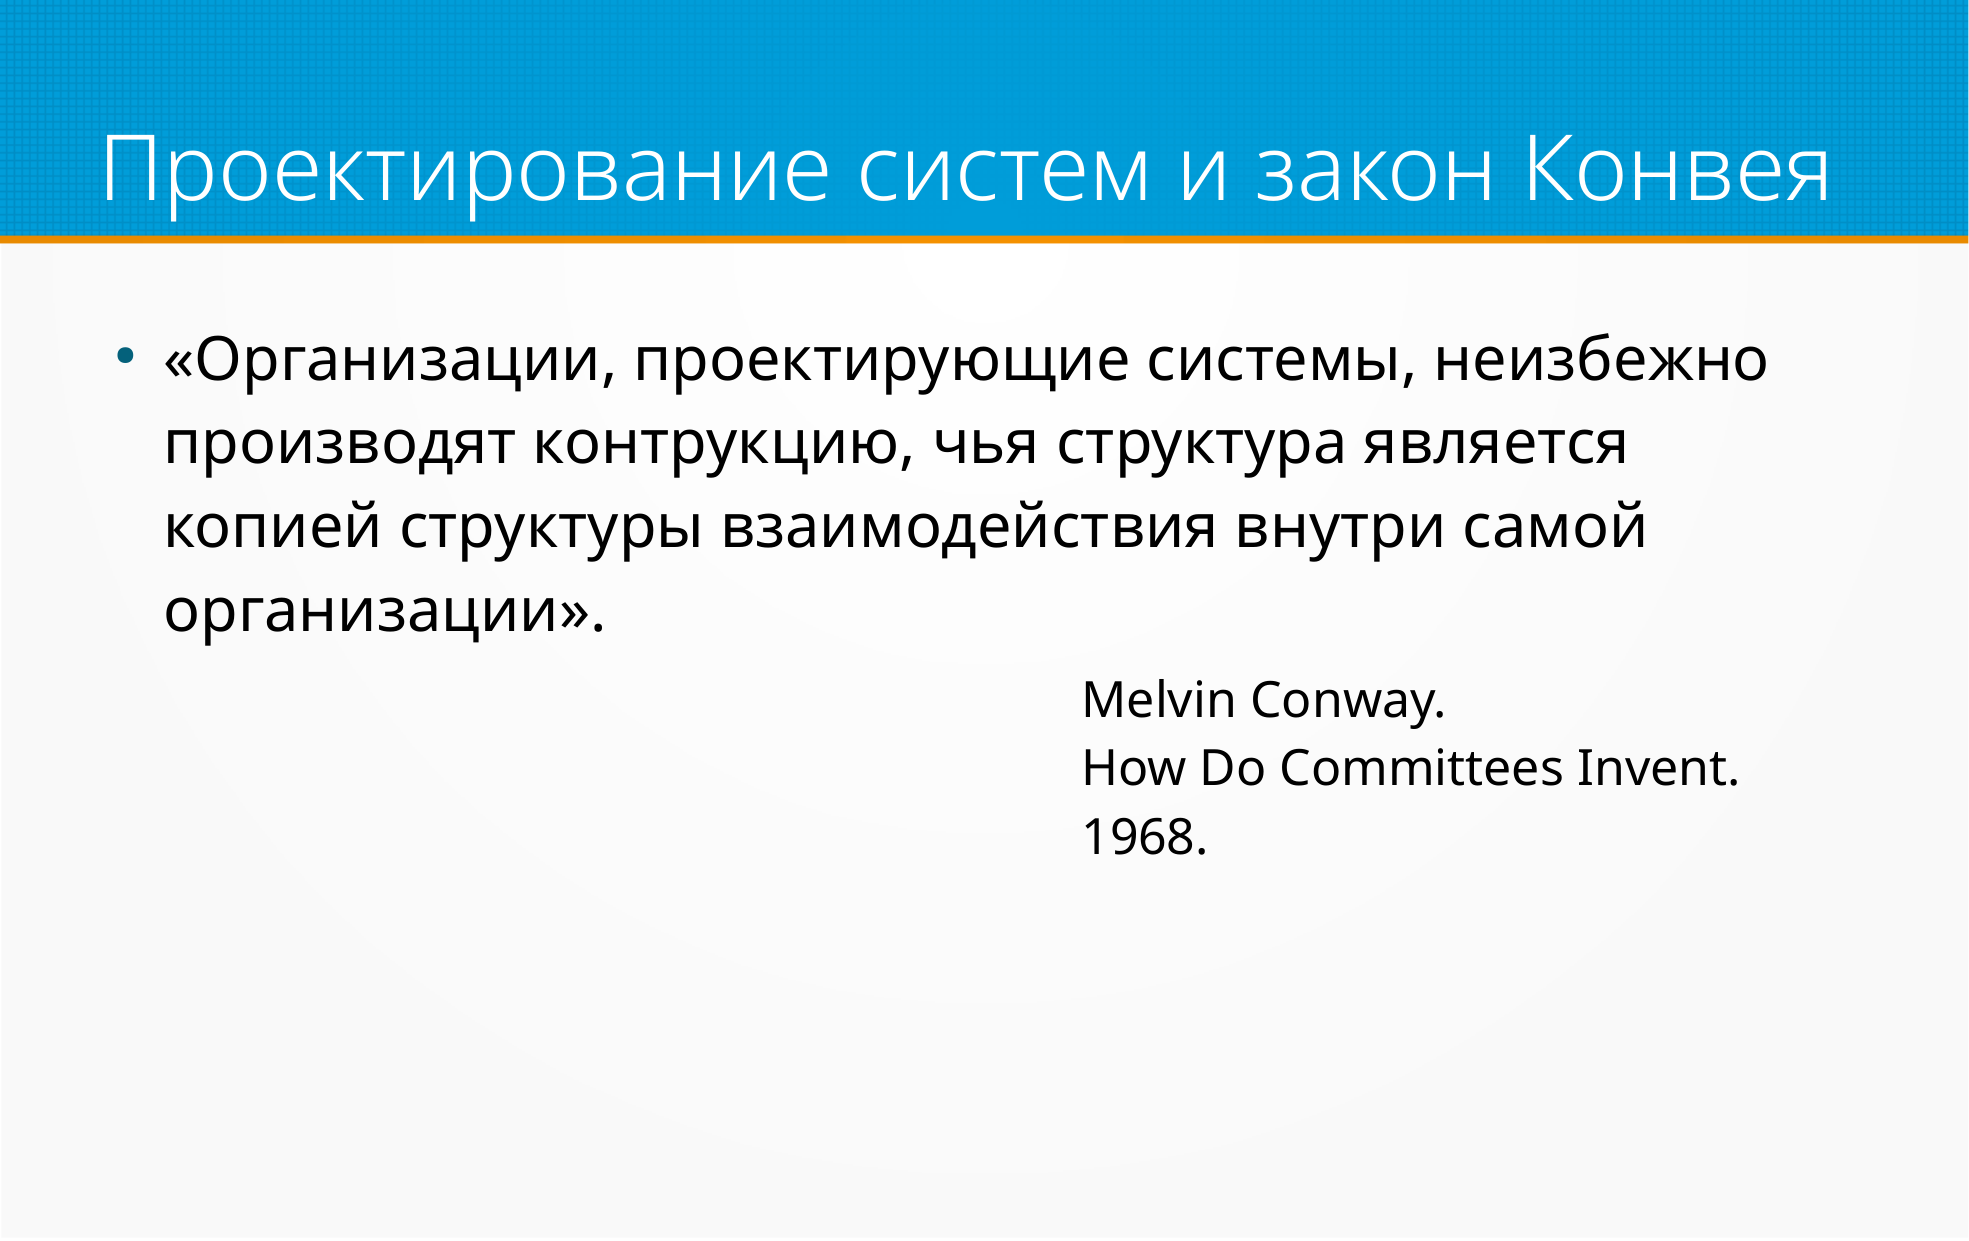

# Проектирование систем и закон Конвея
«Организации, проектирующие системы, неизбежно производят кон­трукцию, чья структура является копией структуры взаимодействия внутри самой организации».
Melvin Conway.
How Do Committees Invent.
1968.